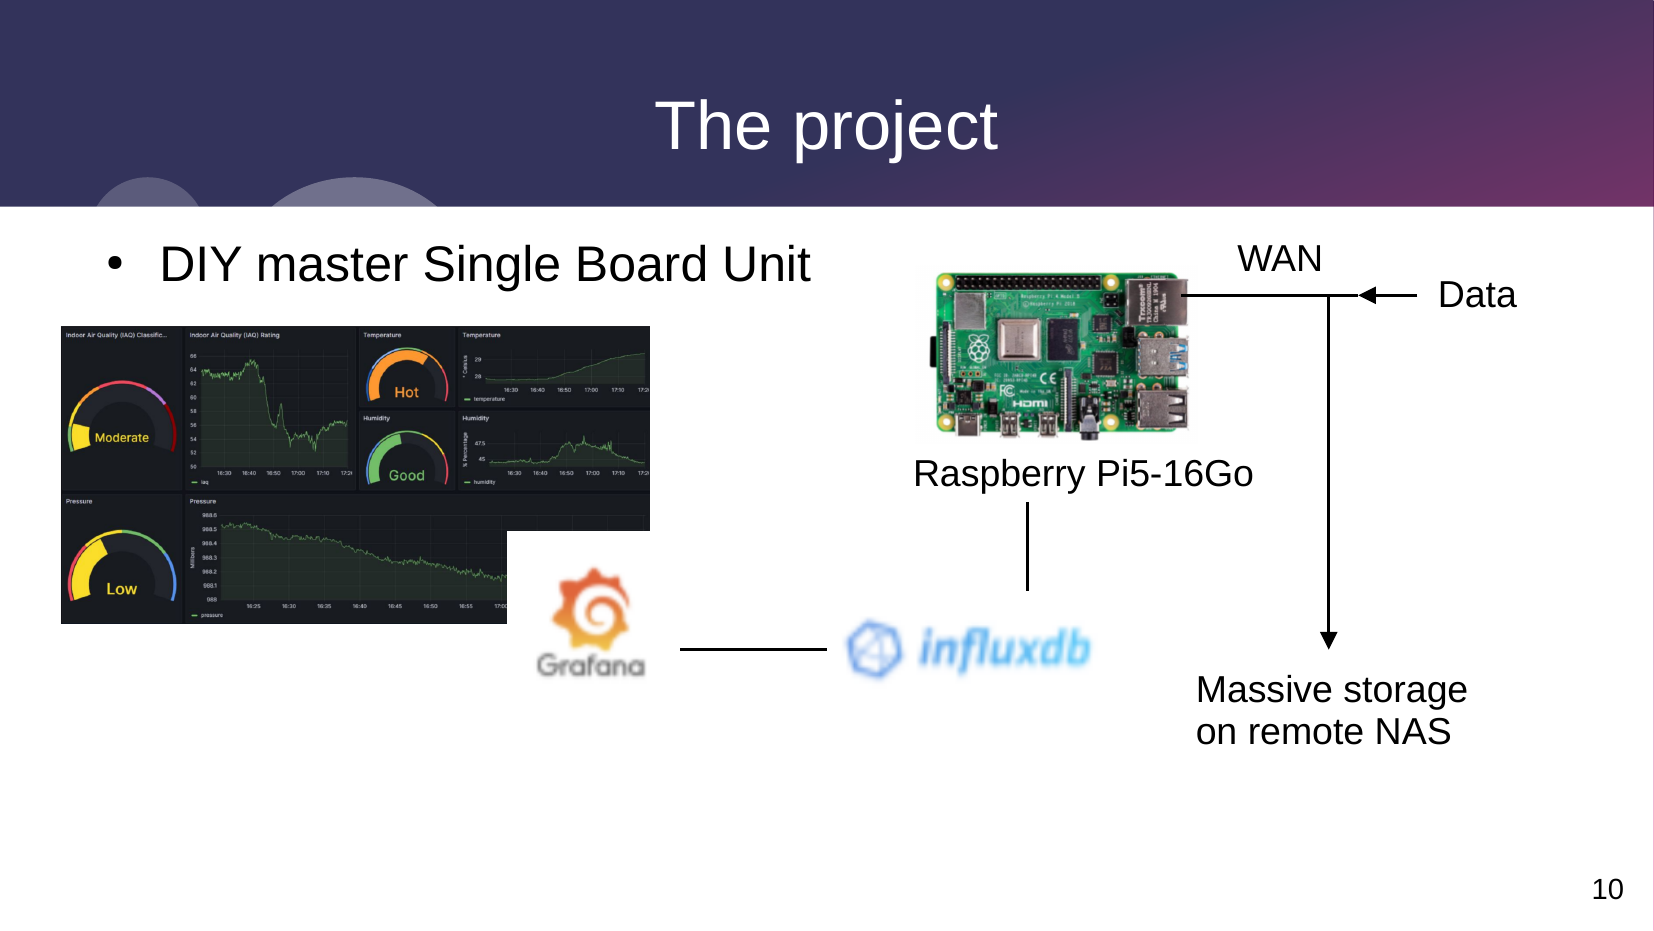

# The project
WAN
DIY master Single Board Unit
Data
Raspberry Pi5-16Go
Massive storage
on remote NAS